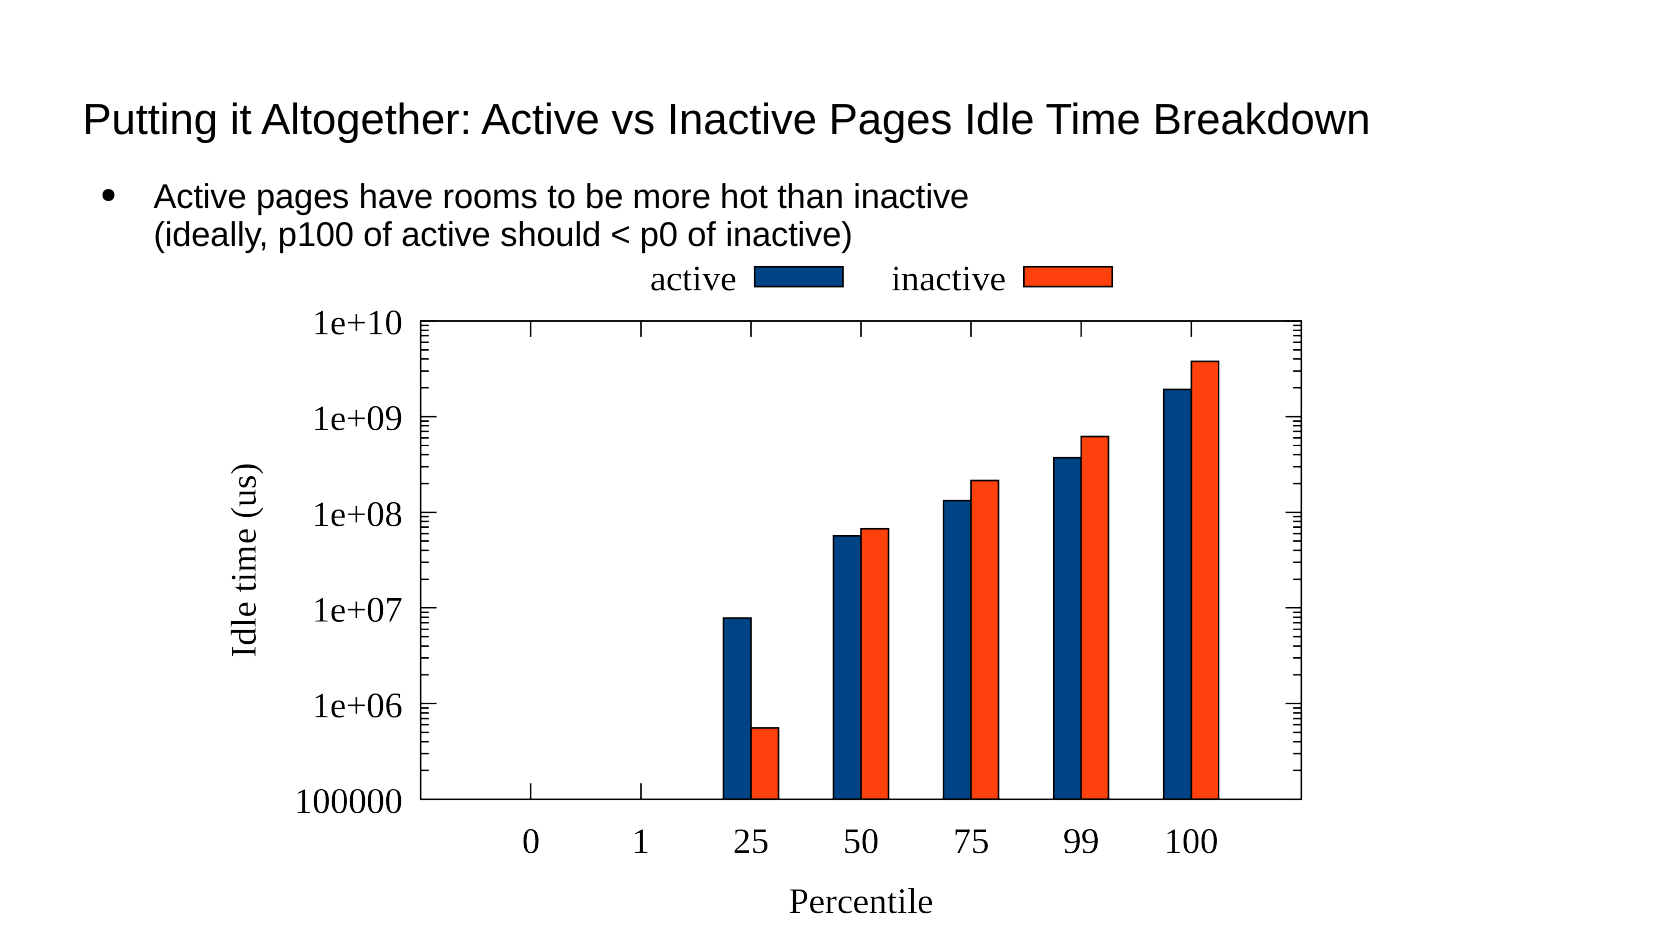

# Putting it Altogether: Active vs Inactive Pages Idle Time Breakdown
Active pages have rooms to be more hot than inactive
(ideally, p100 of active should < p0 of inactive)